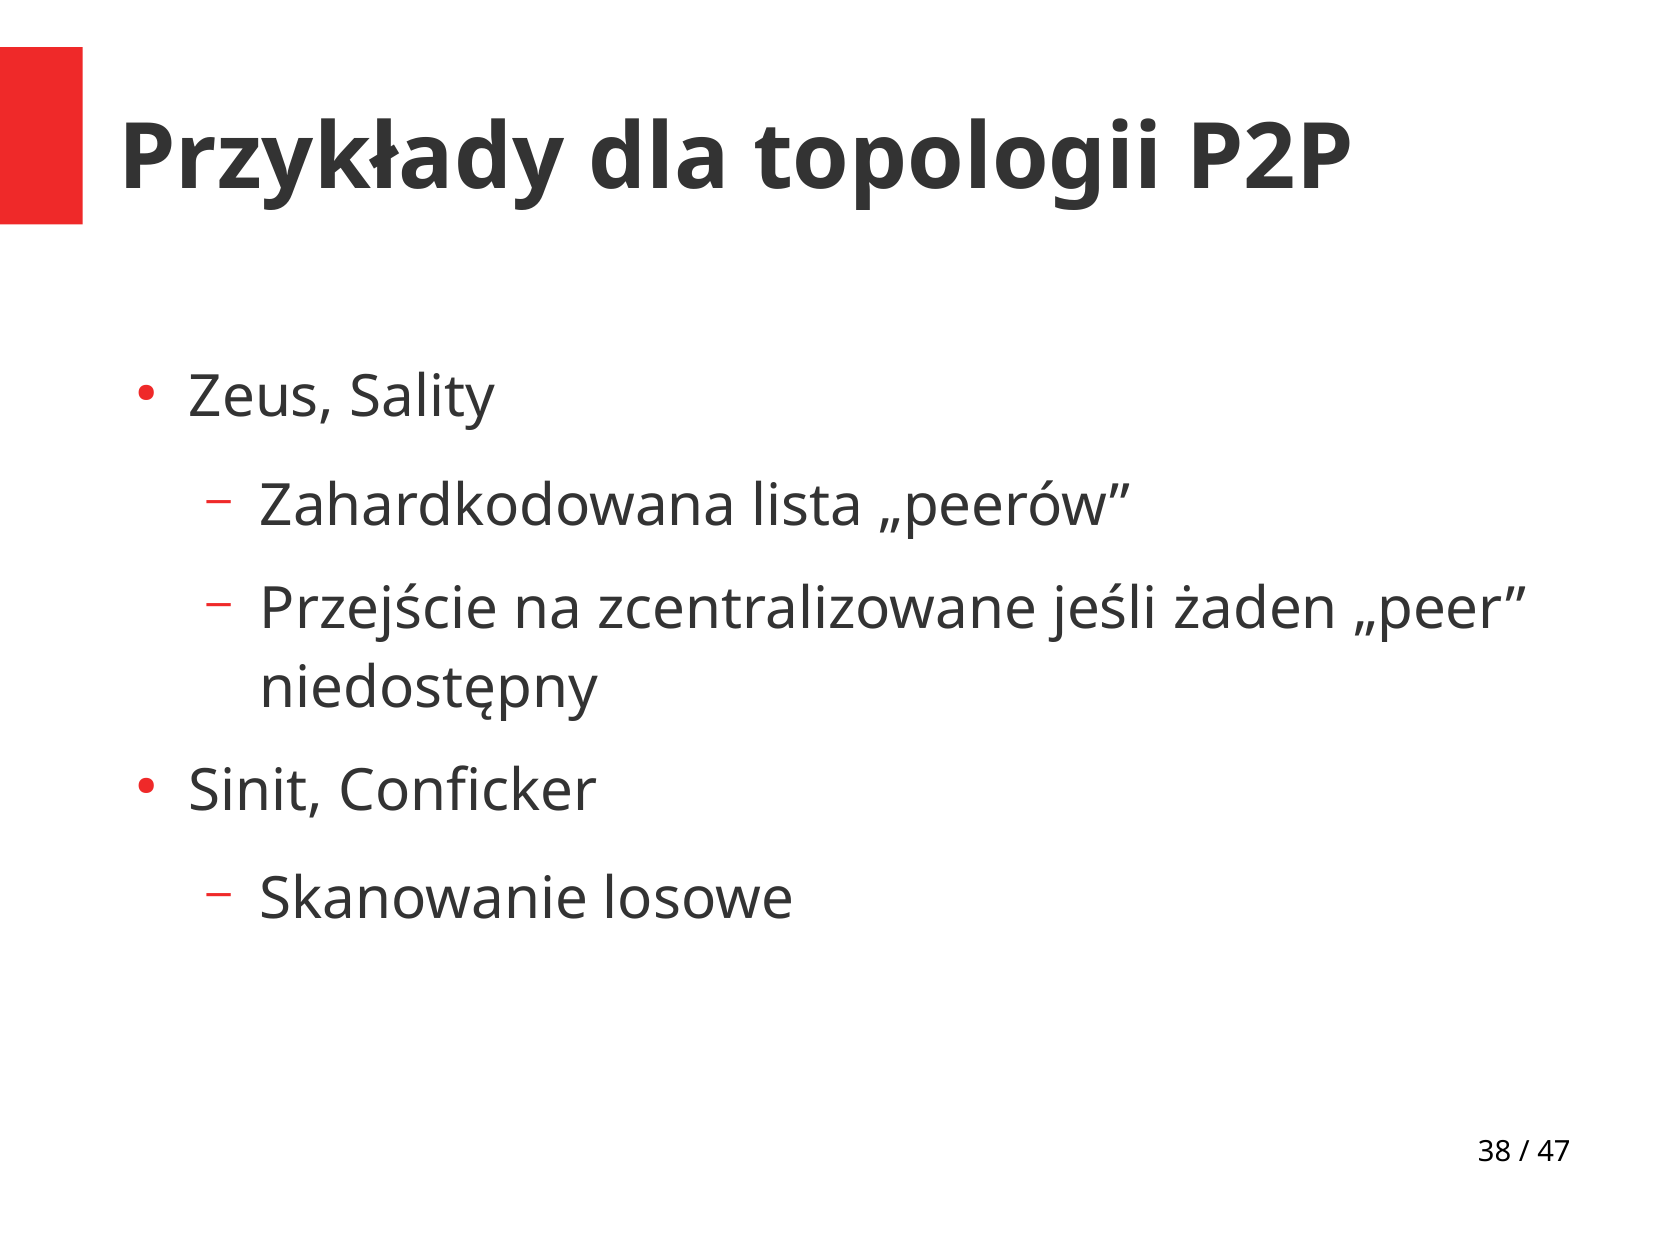

# Przykłady dla topologii P2P
Zeus, Sality
Zahardkodowana lista „peerów”
Przejście na zcentralizowane jeśli żaden „peer” niedostępny
Sinit, Conficker
Skanowanie losowe
38